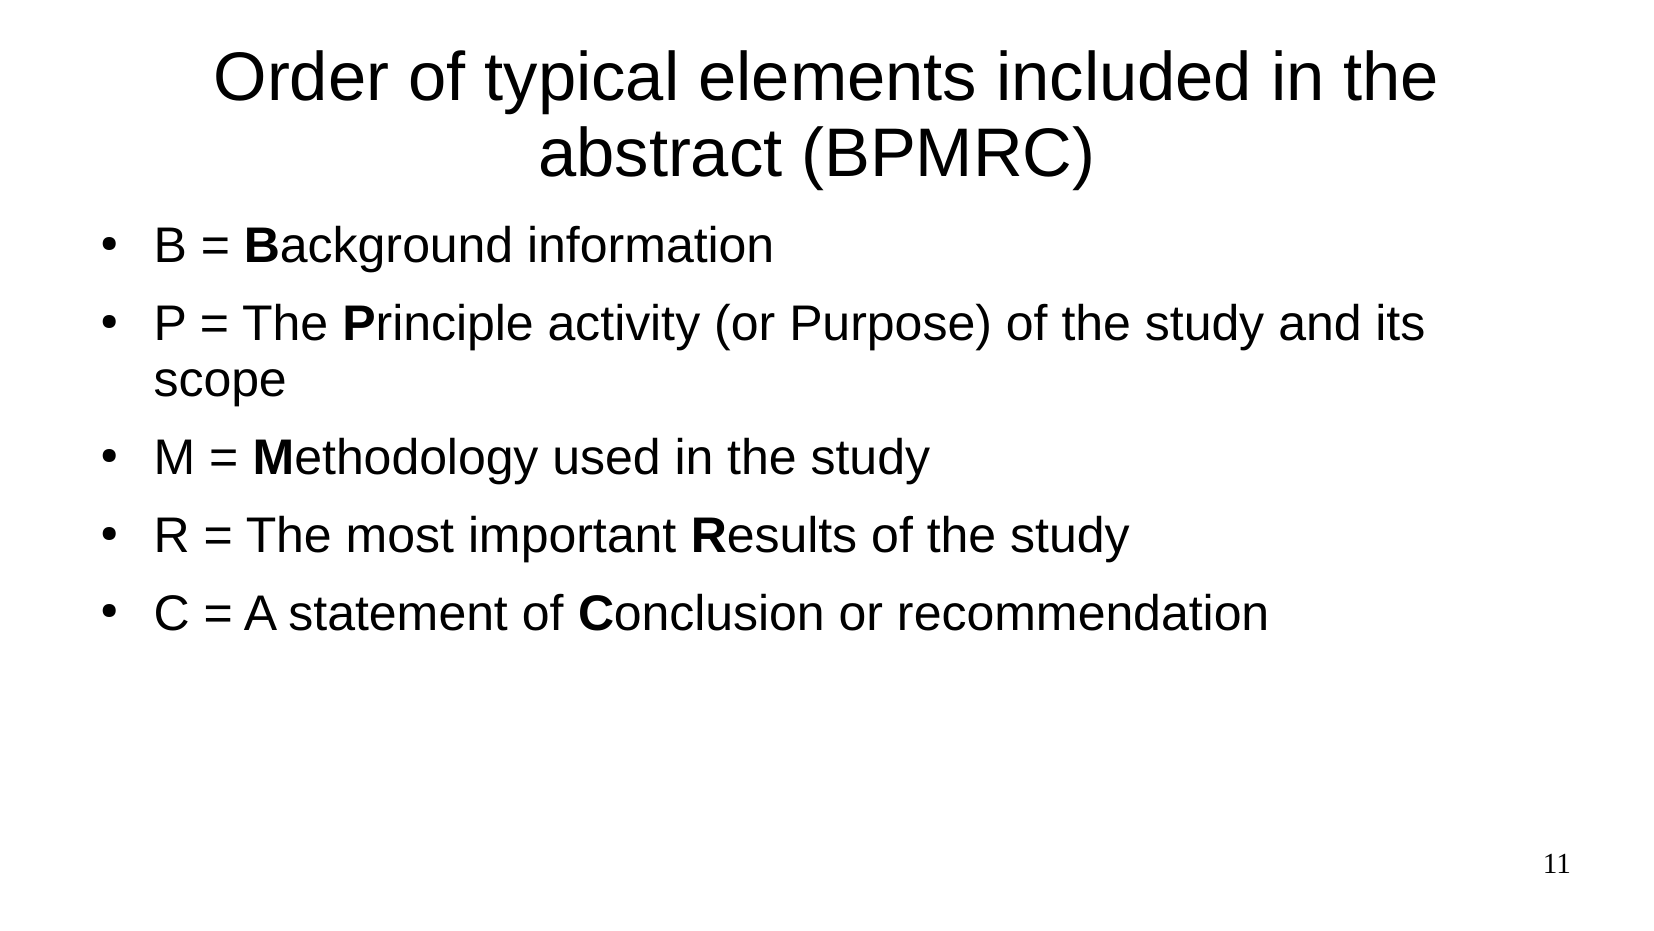

# Order of typical elements included in the abstract (BPMRC)
B = Background information
P = The Principle activity (or Purpose) of the study and its scope
M = Methodology used in the study
R = The most important Results of the study
C = A statement of Conclusion or recommendation
11